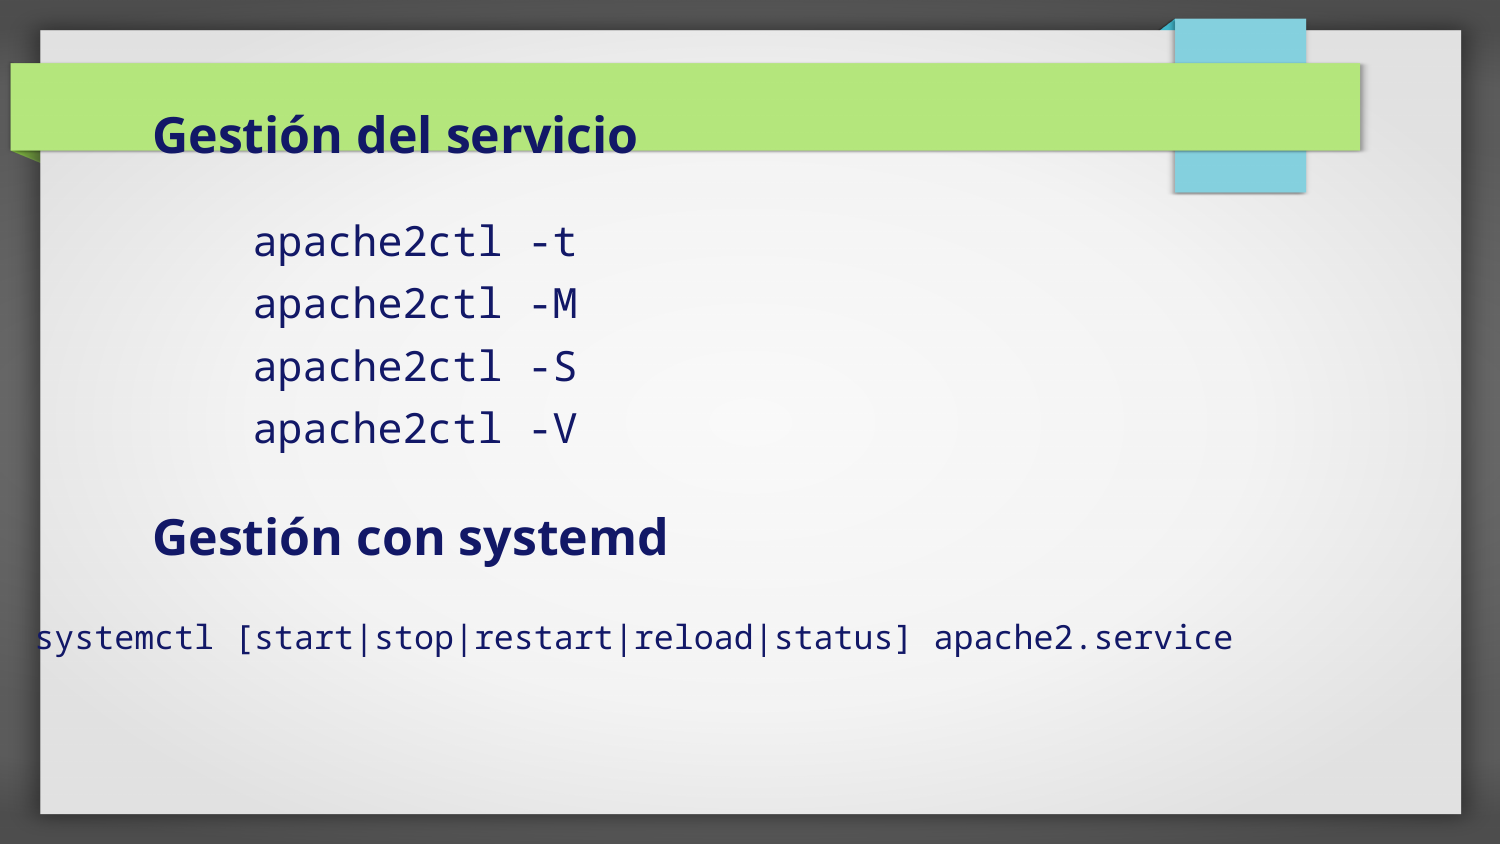

# Gestión del servicio
 apache2ctl -t
 apache2ctl -M
 apache2ctl -S
 apache2ctl -V
Gestión con systemd
systemctl [start|stop|restart|reload|status] apache2.service